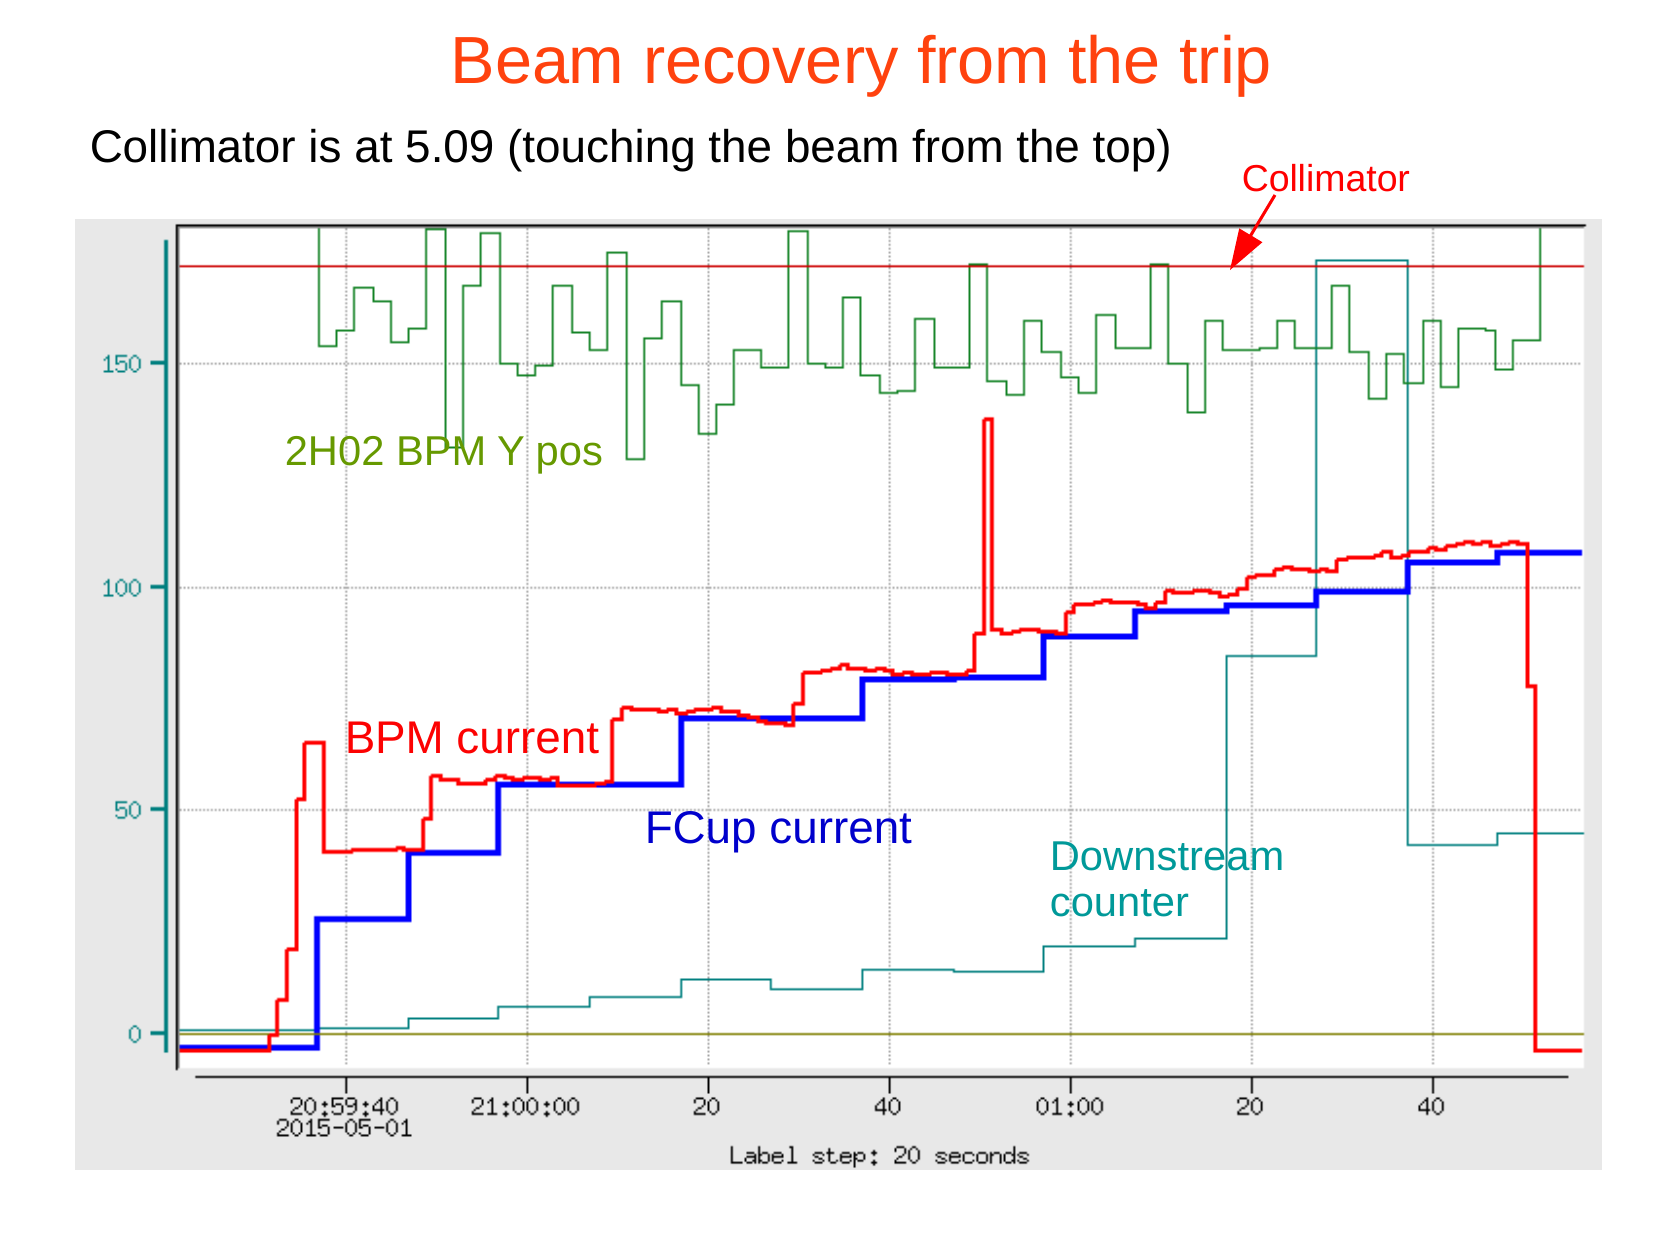

Beam recovery from the trip
Collimator is at 5.09 (touching the beam from the top)
Collimator
2H02 BPM Y pos
BPM current
FCup current
Downstream
counter